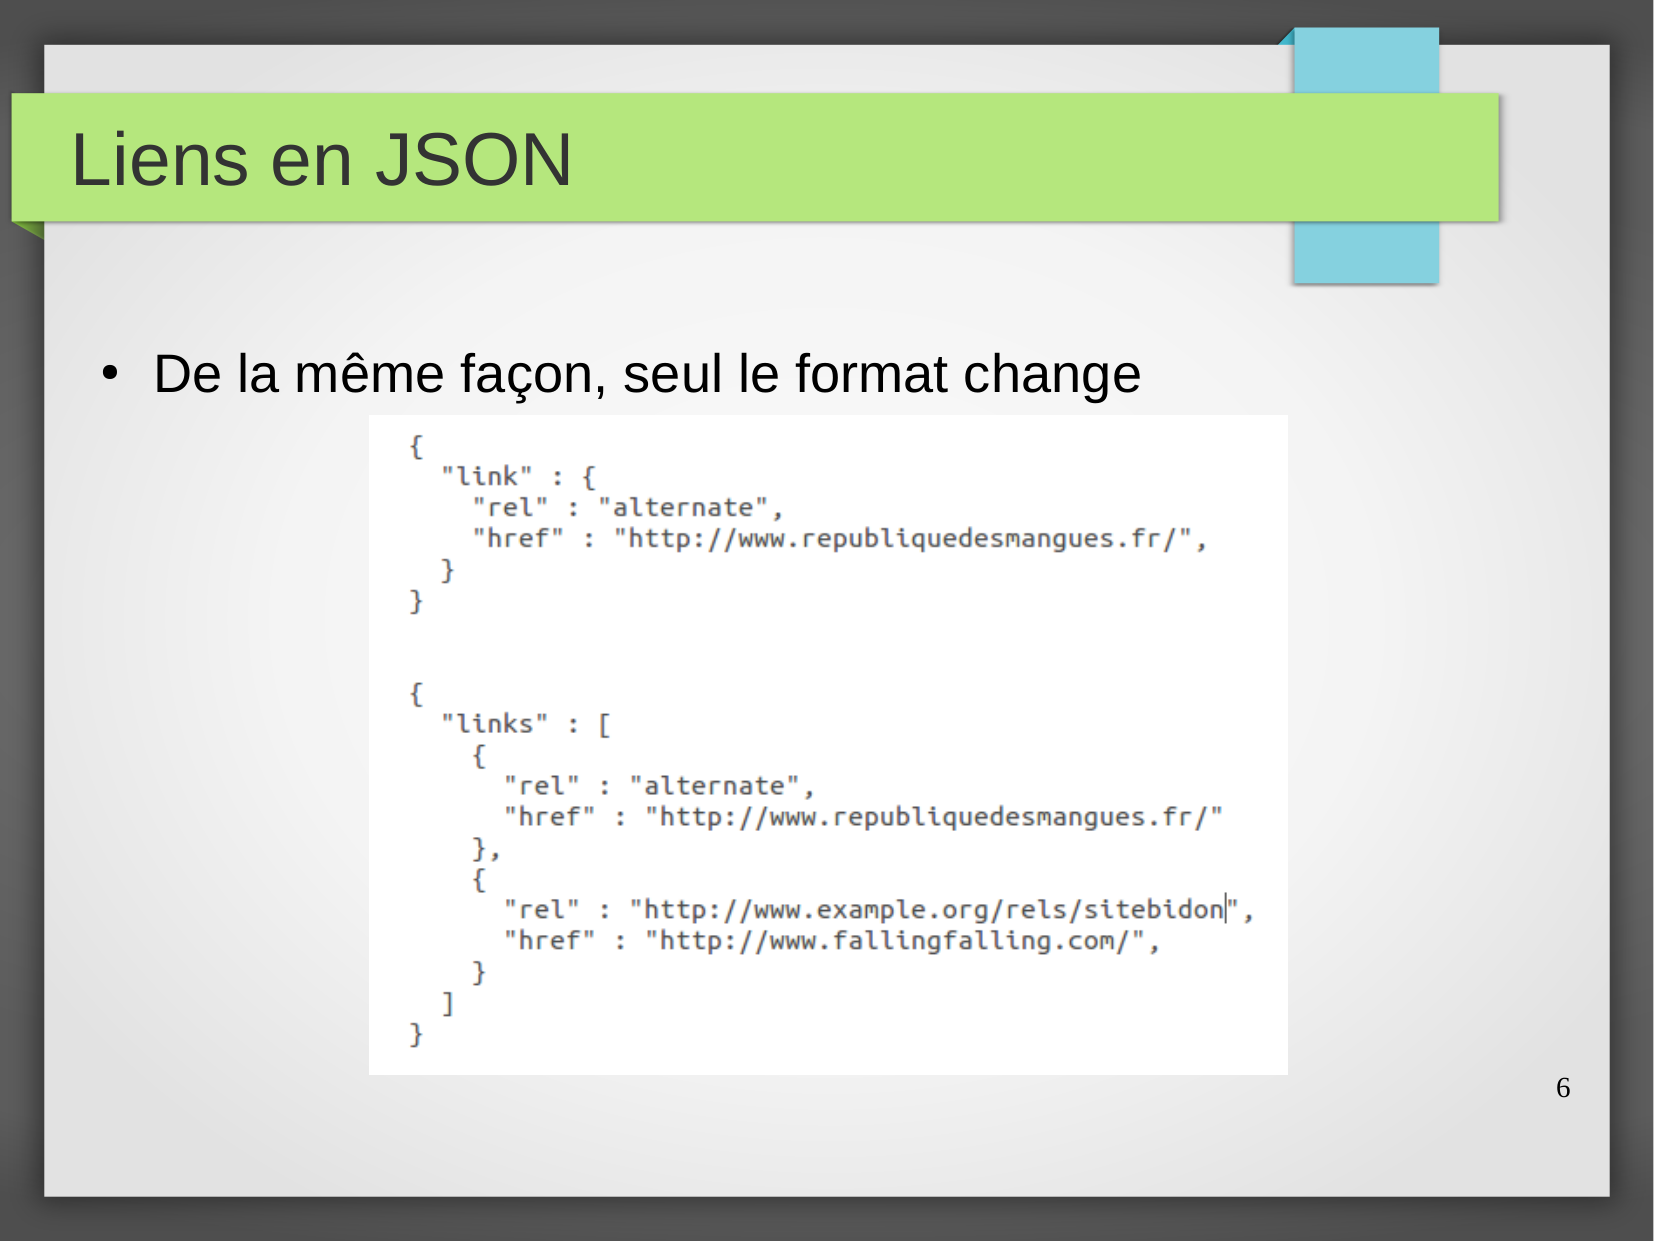

# Liens en JSON
De la même façon, seul le format change
6